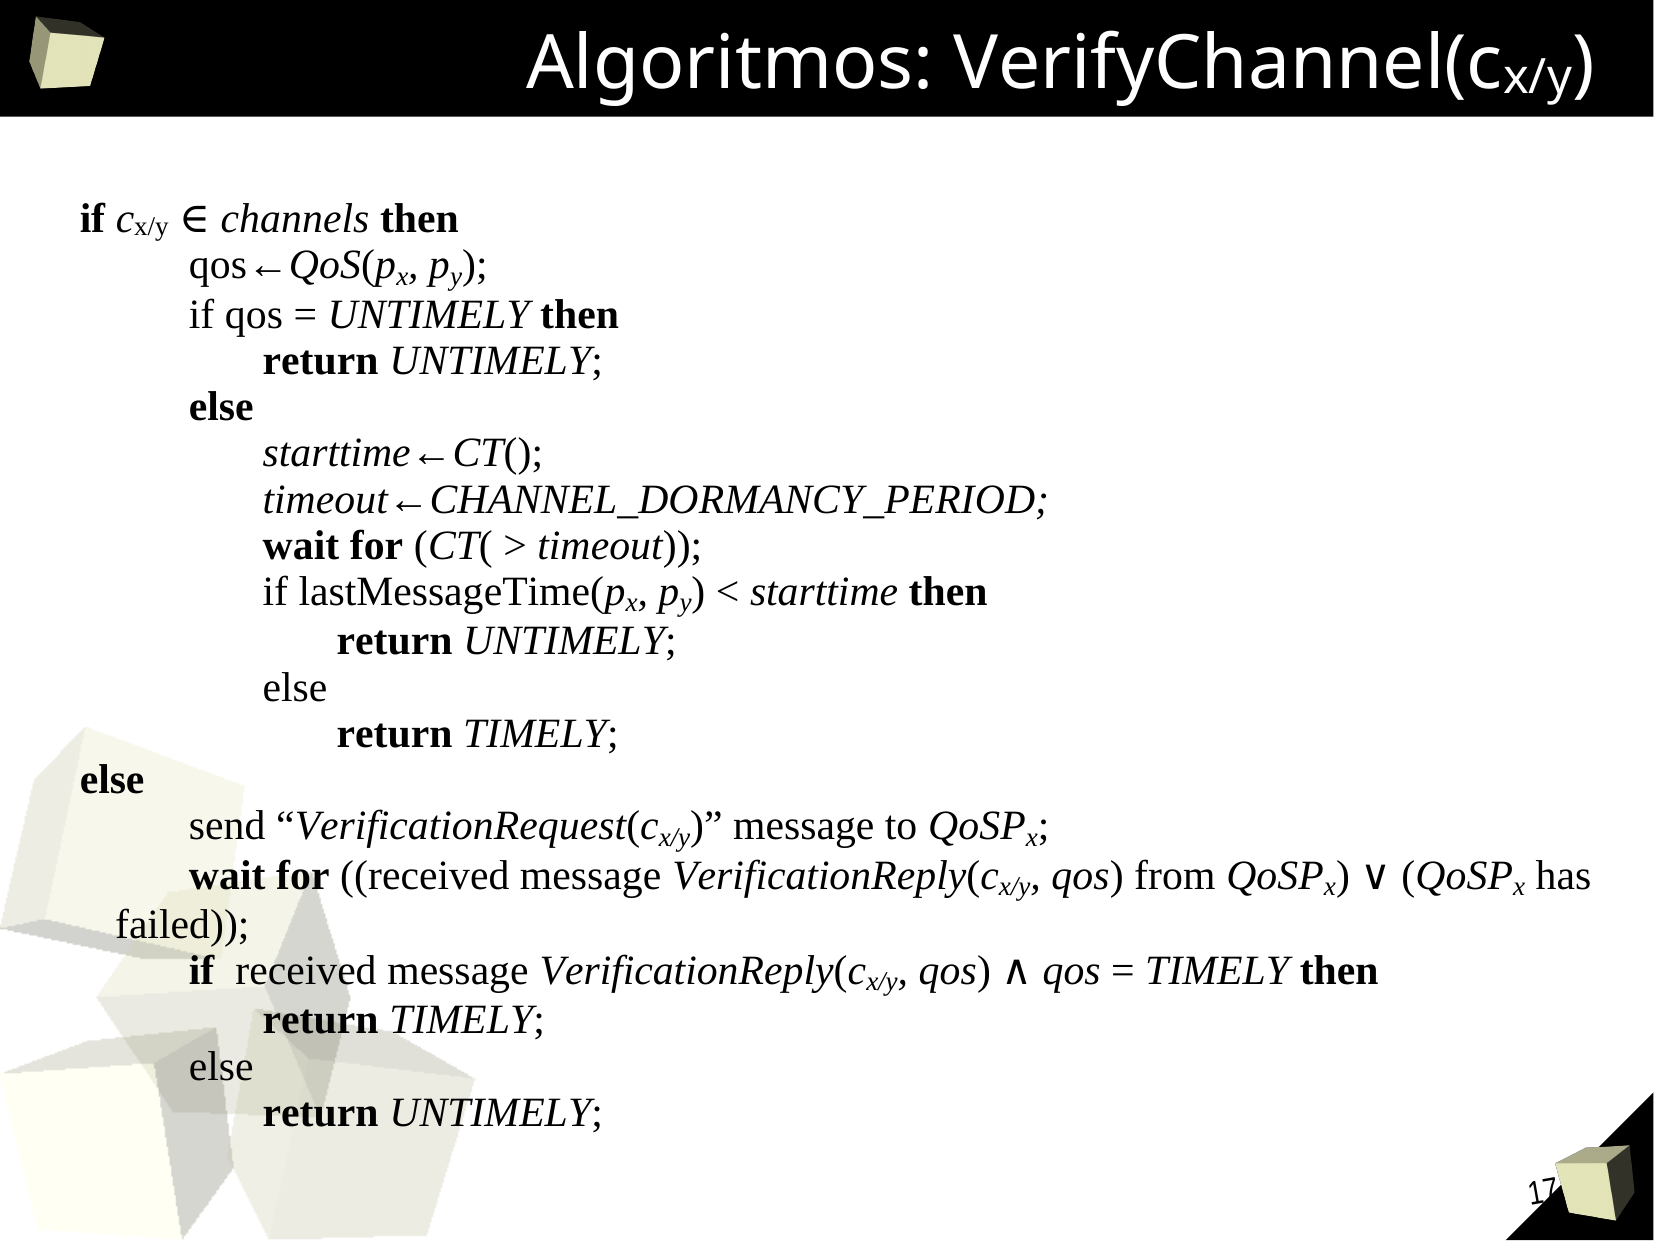

# Algoritmos: VerifyChannel(cx/y)
if cx/y ∈ channels then
	qos←QoS(px, py);
	if qos = UNTIMELY then
		return UNTIMELY;
	else
		starttime←CT();
		timeout←CHANNEL_DORMANCY_PERIOD;
		wait for (CT( > timeout));
		if lastMessageTime(px, py) < starttime then
			return UNTIMELY;
		else
			return TIMELY;
else
	send “VerificationRequest(cx/y)” message to QoSPx;
	wait for ((received message VerificationReply(cx/y, qos) from QoSPx) ∨ (QoSPx has failed));
	if received message VerificationReply(cx/y, qos) ∧ qos = TIMELY then
		return TIMELY;
	else
		return UNTIMELY;